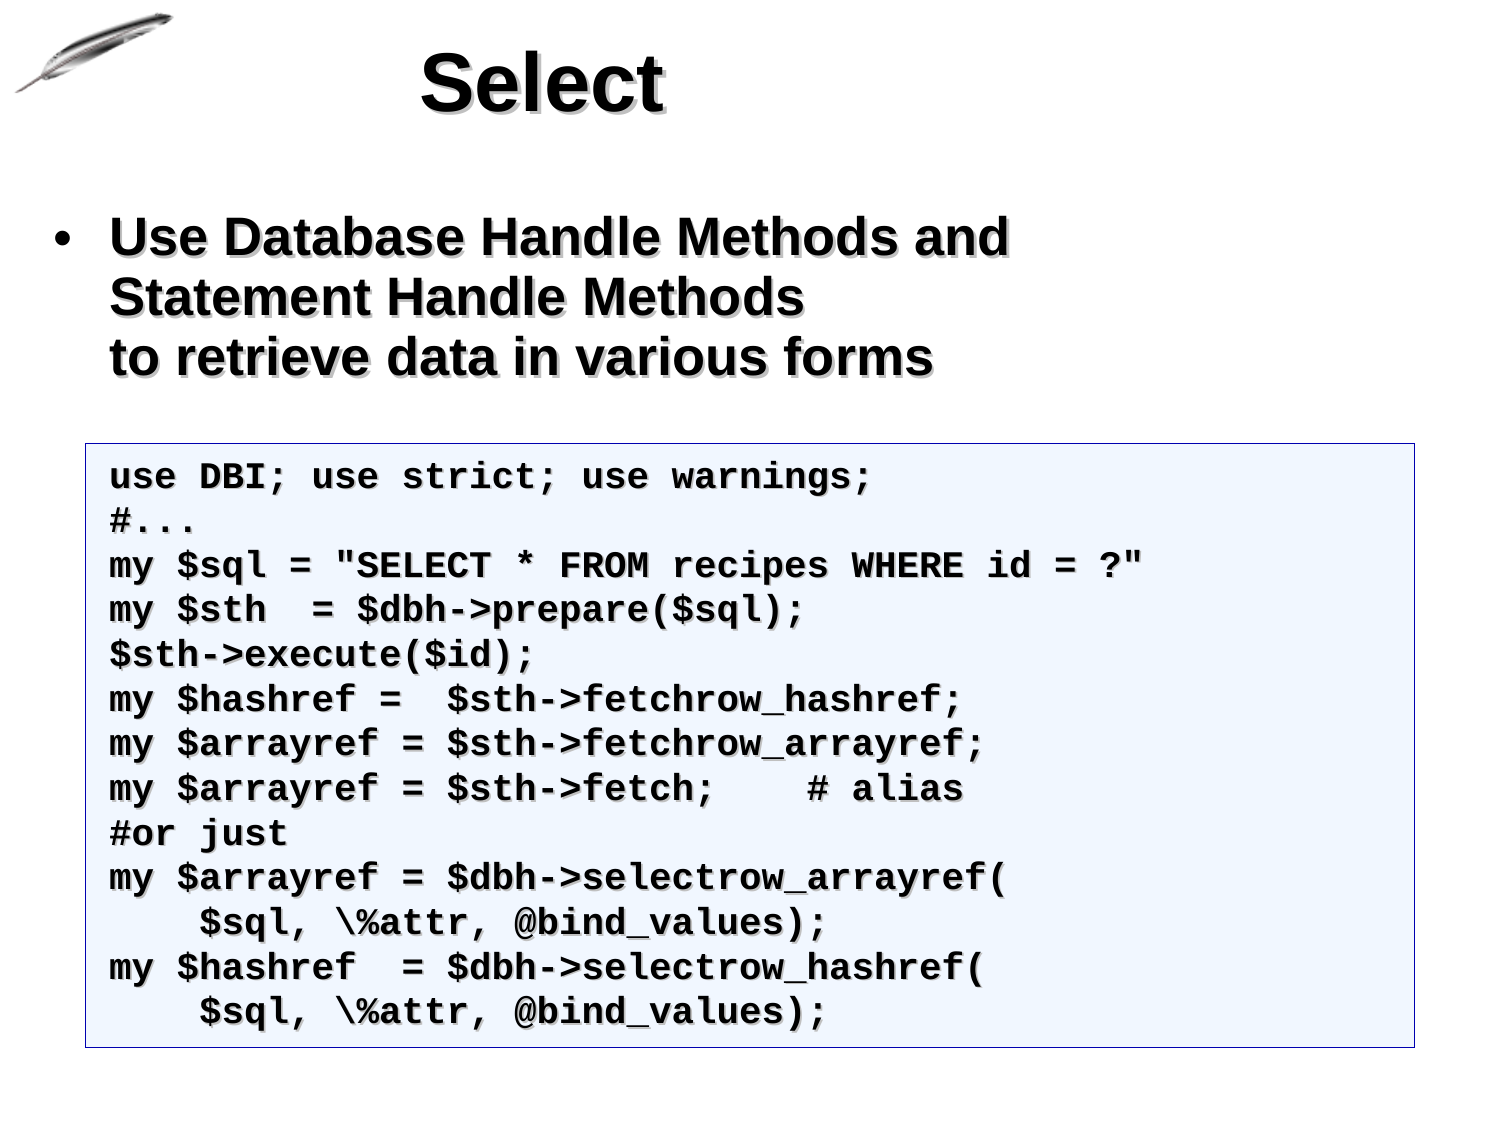

# Select
Use Database Handle Methods and
Statement Handle Methods
to retrieve data in various forms
use DBI; use strict; use warnings;
#...
my $sql = "SELECT * FROM recipes WHERE id = ?"
my $sth = $dbh->prepare($sql);
$sth->execute($id);
my $hashref = $sth->fetchrow_hashref;
my $arrayref = $sth->fetchrow_arrayref;
my $arrayref = $sth->fetch; # alias
#or just
my $arrayref = $dbh->selectrow_arrayref(
 $sql, \%attr, @bind_values);
my $hashref = $dbh->selectrow_hashref(
 $sql, \%attr, @bind_values);